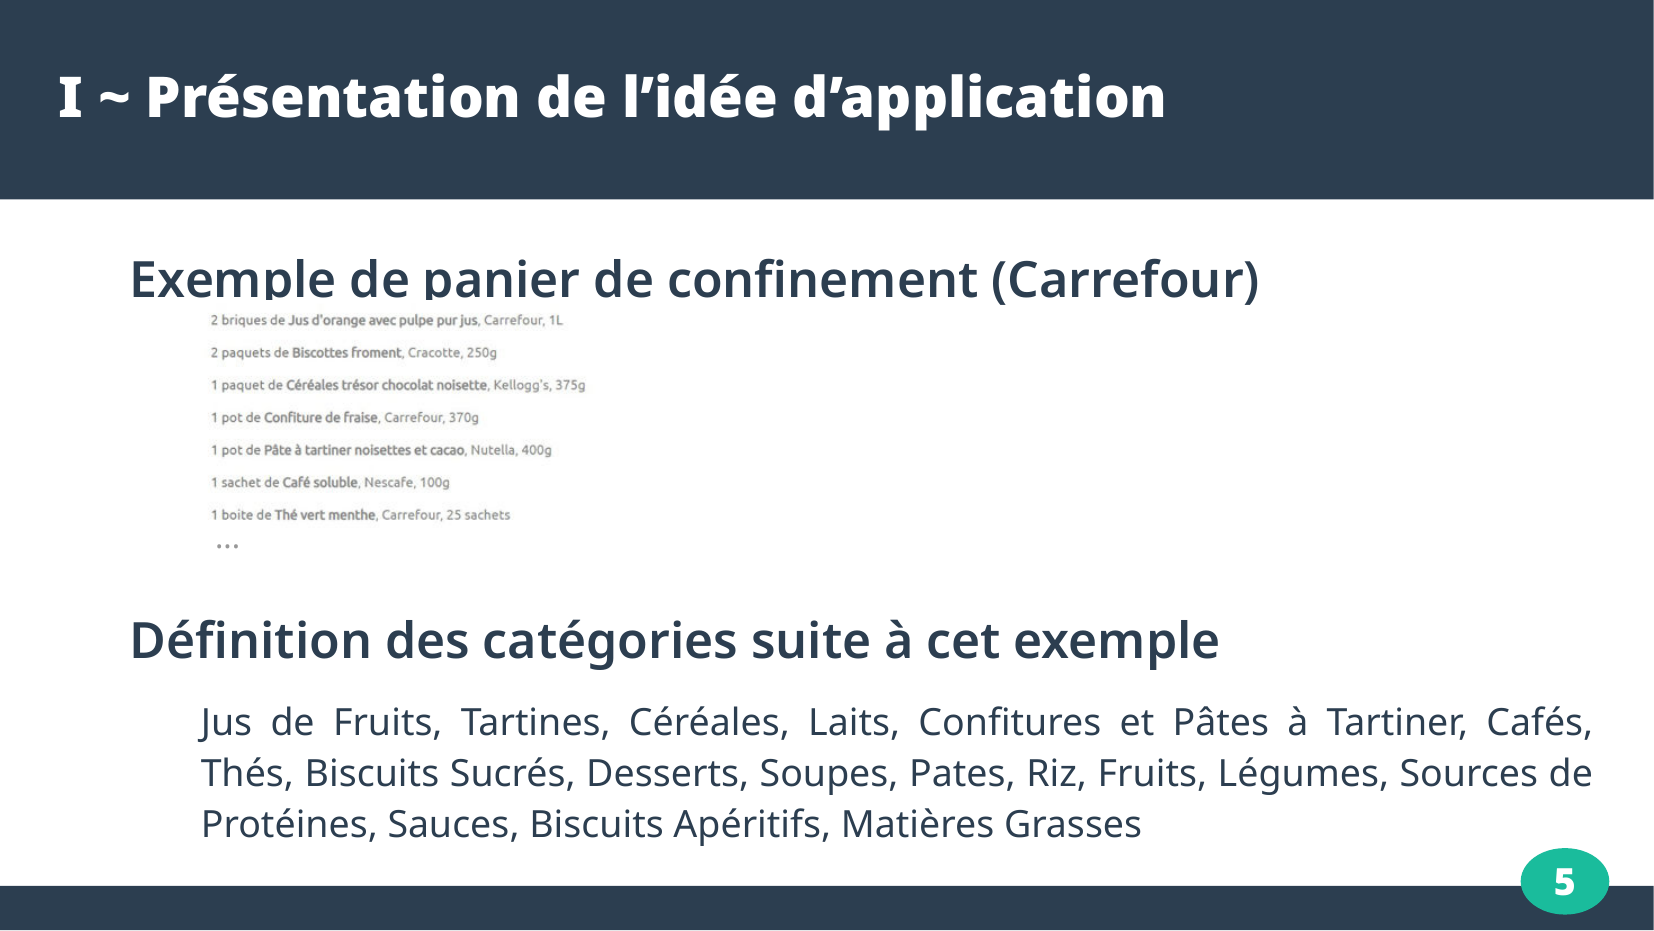

# I ~ Présentation de l’idée d’application
Exemple de panier de confinement (Carrefour)
Définition des catégories suite à cet exemple
Jus de Fruits, Tartines, Céréales, Laits, Confitures et Pâtes à Tartiner, Cafés, Thés, Biscuits Sucrés, Desserts, Soupes, Pates, Riz, Fruits, Légumes, Sources de Protéines, Sauces, Biscuits Apéritifs, Matières Grasses
...
5